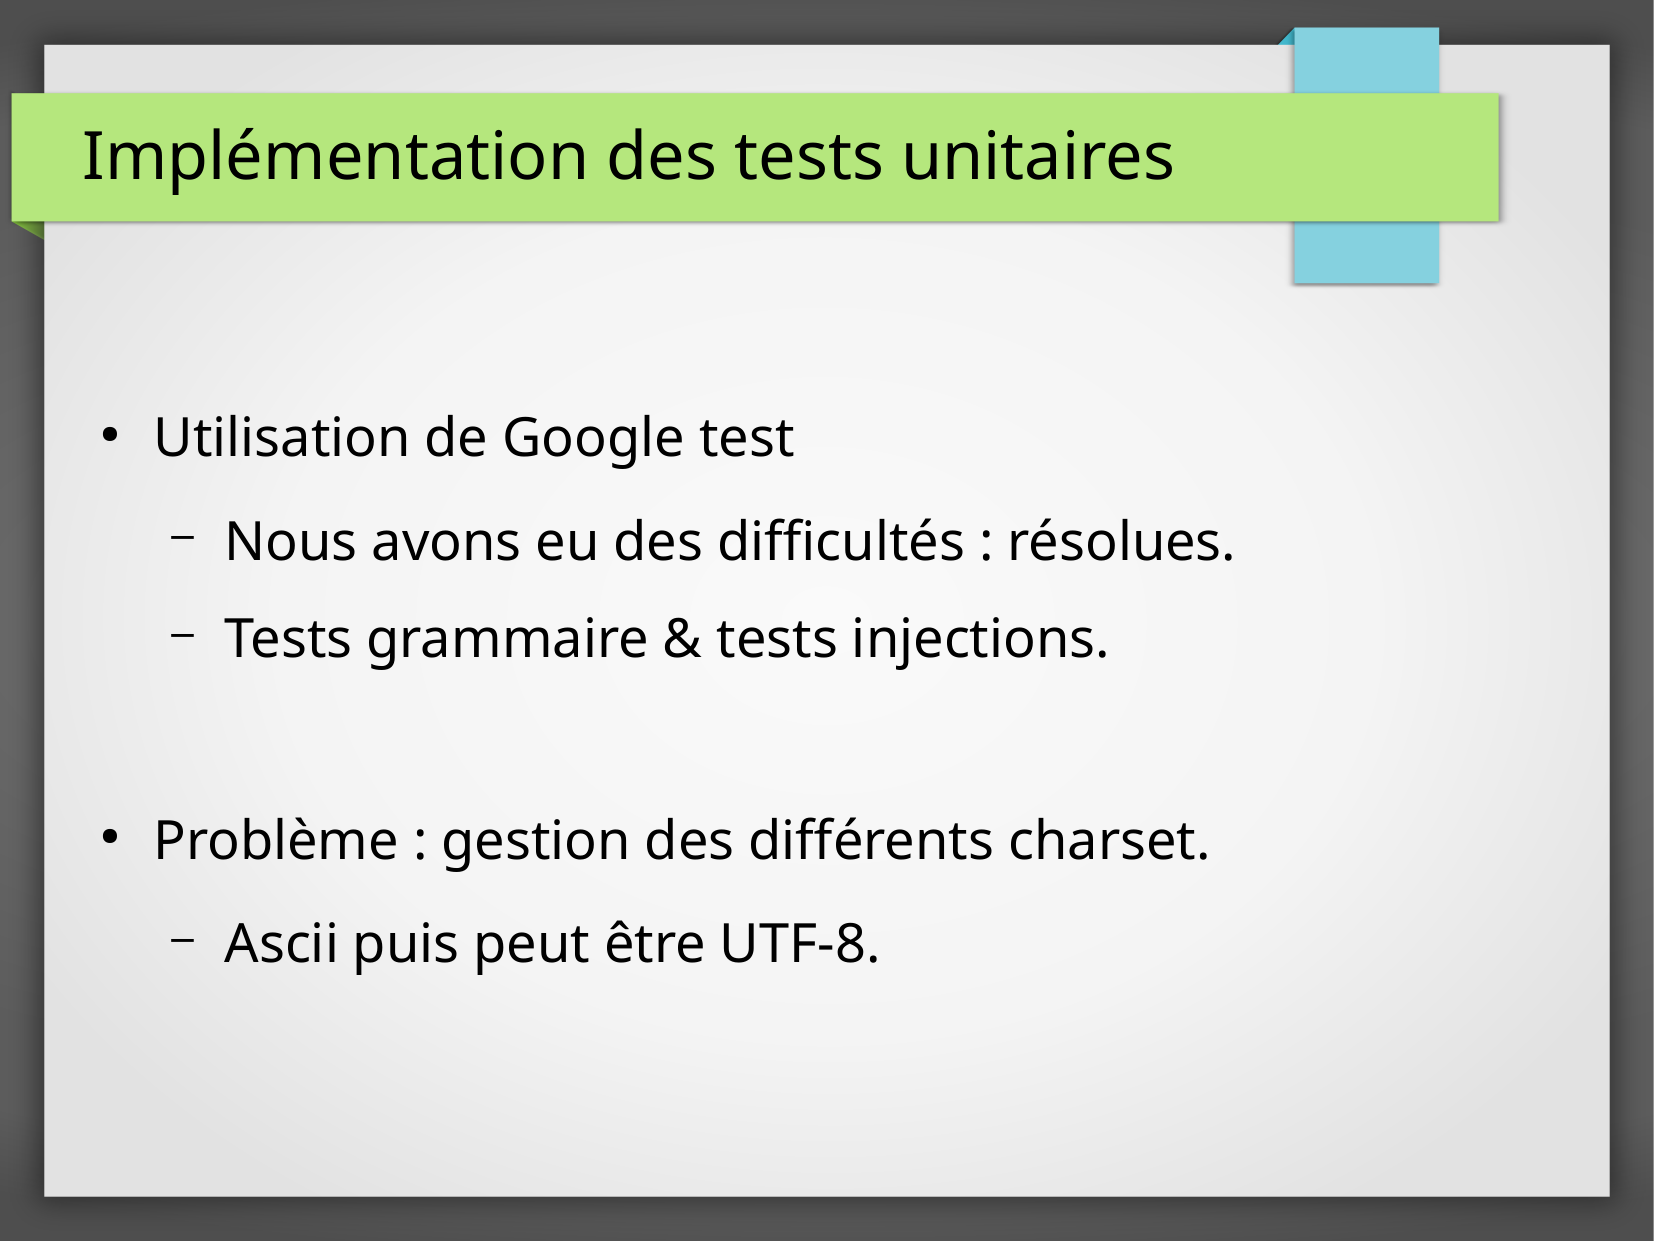

# Implémentation des tests unitaires
Utilisation de Google test
Nous avons eu des difficultés : résolues.
Tests grammaire & tests injections.
Problème : gestion des différents charset.
Ascii puis peut être UTF-8.